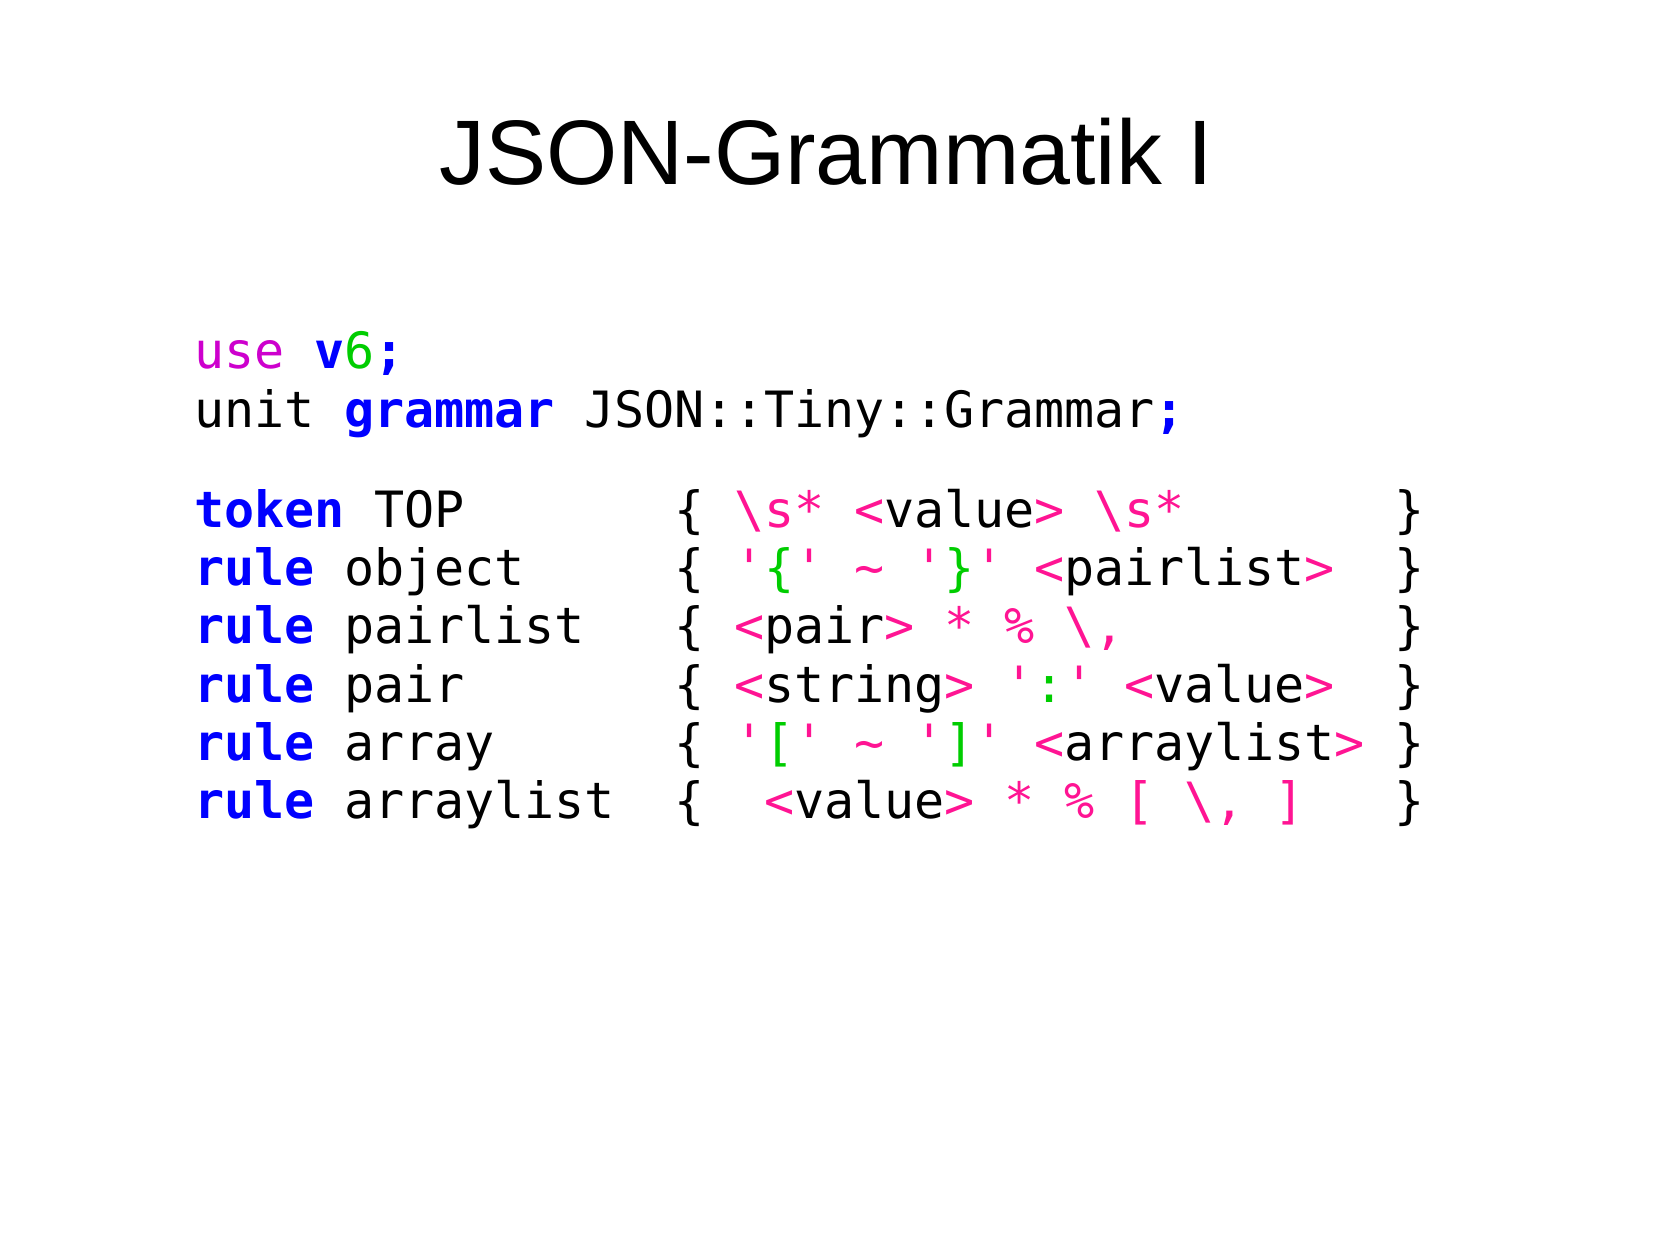

# JSON-Grammatik I
use v6;
unit grammar JSON::Tiny::Grammar;
token TOP { \s* <value> \s* }
rule object { '{' ~ '}' <pairlist> }
rule pairlist { <pair> * % \, }
rule pair { <string> ':' <value> }
rule array { '[' ~ ']' <arraylist> }
rule arraylist { <value> * % [ \, ] }